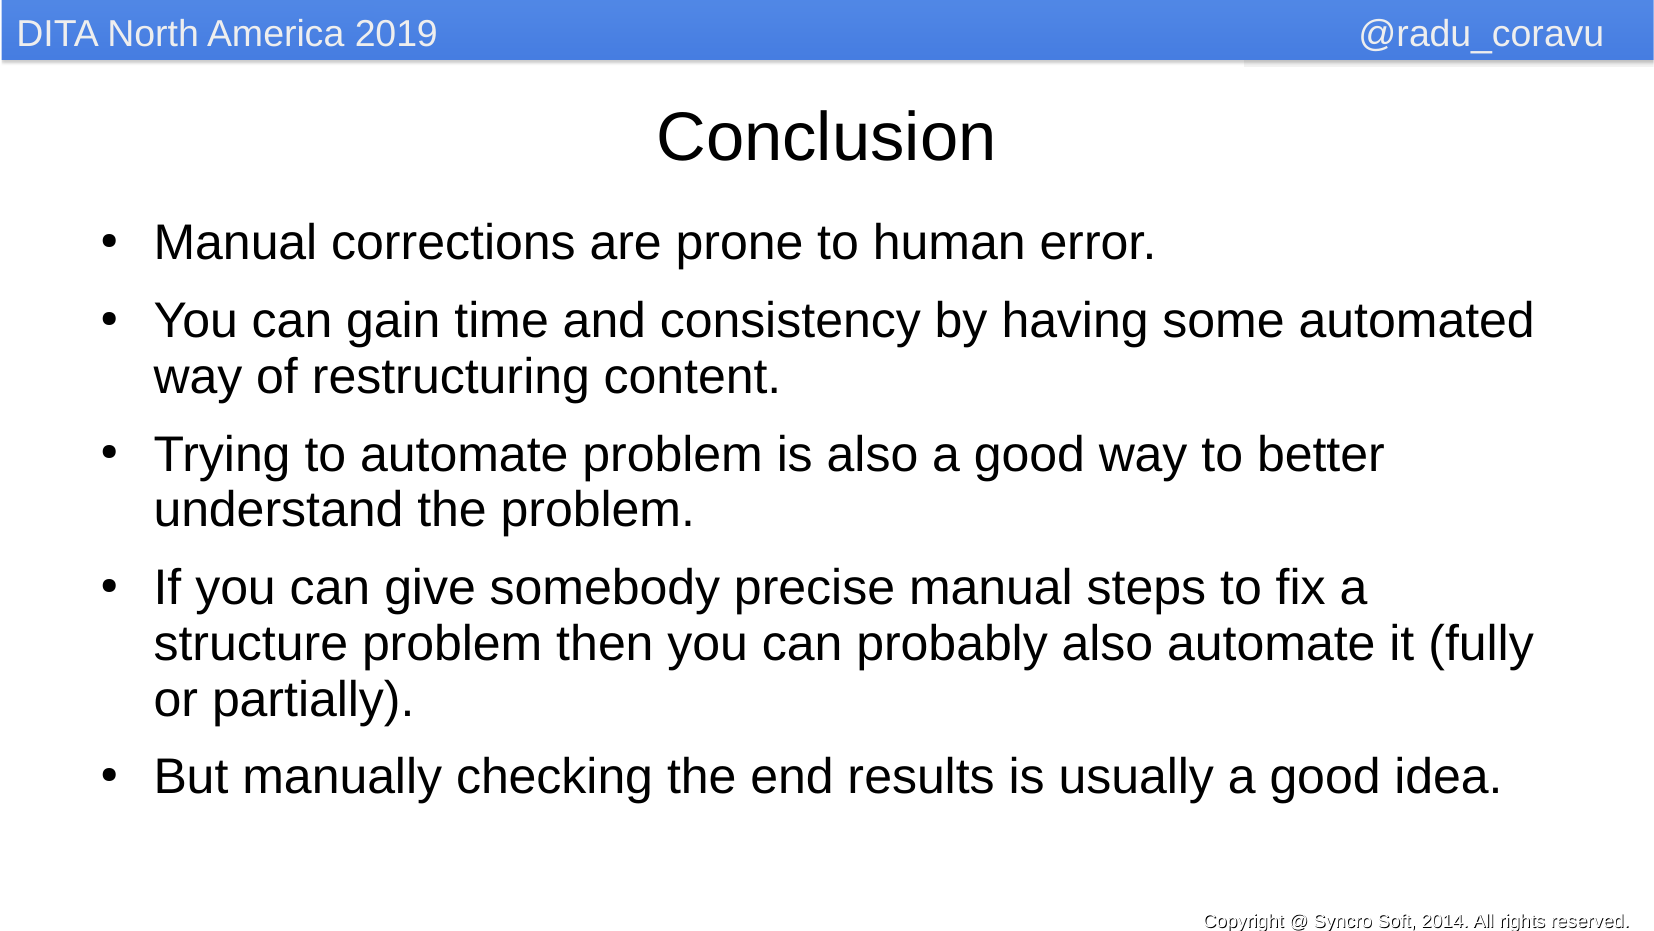

# Conclusion
Manual corrections are prone to human error.
You can gain time and consistency by having some automated way of restructuring content.
Trying to automate problem is also a good way to better understand the problem.
If you can give somebody precise manual steps to fix a structure problem then you can probably also automate it (fully or partially).
But manually checking the end results is usually a good idea.